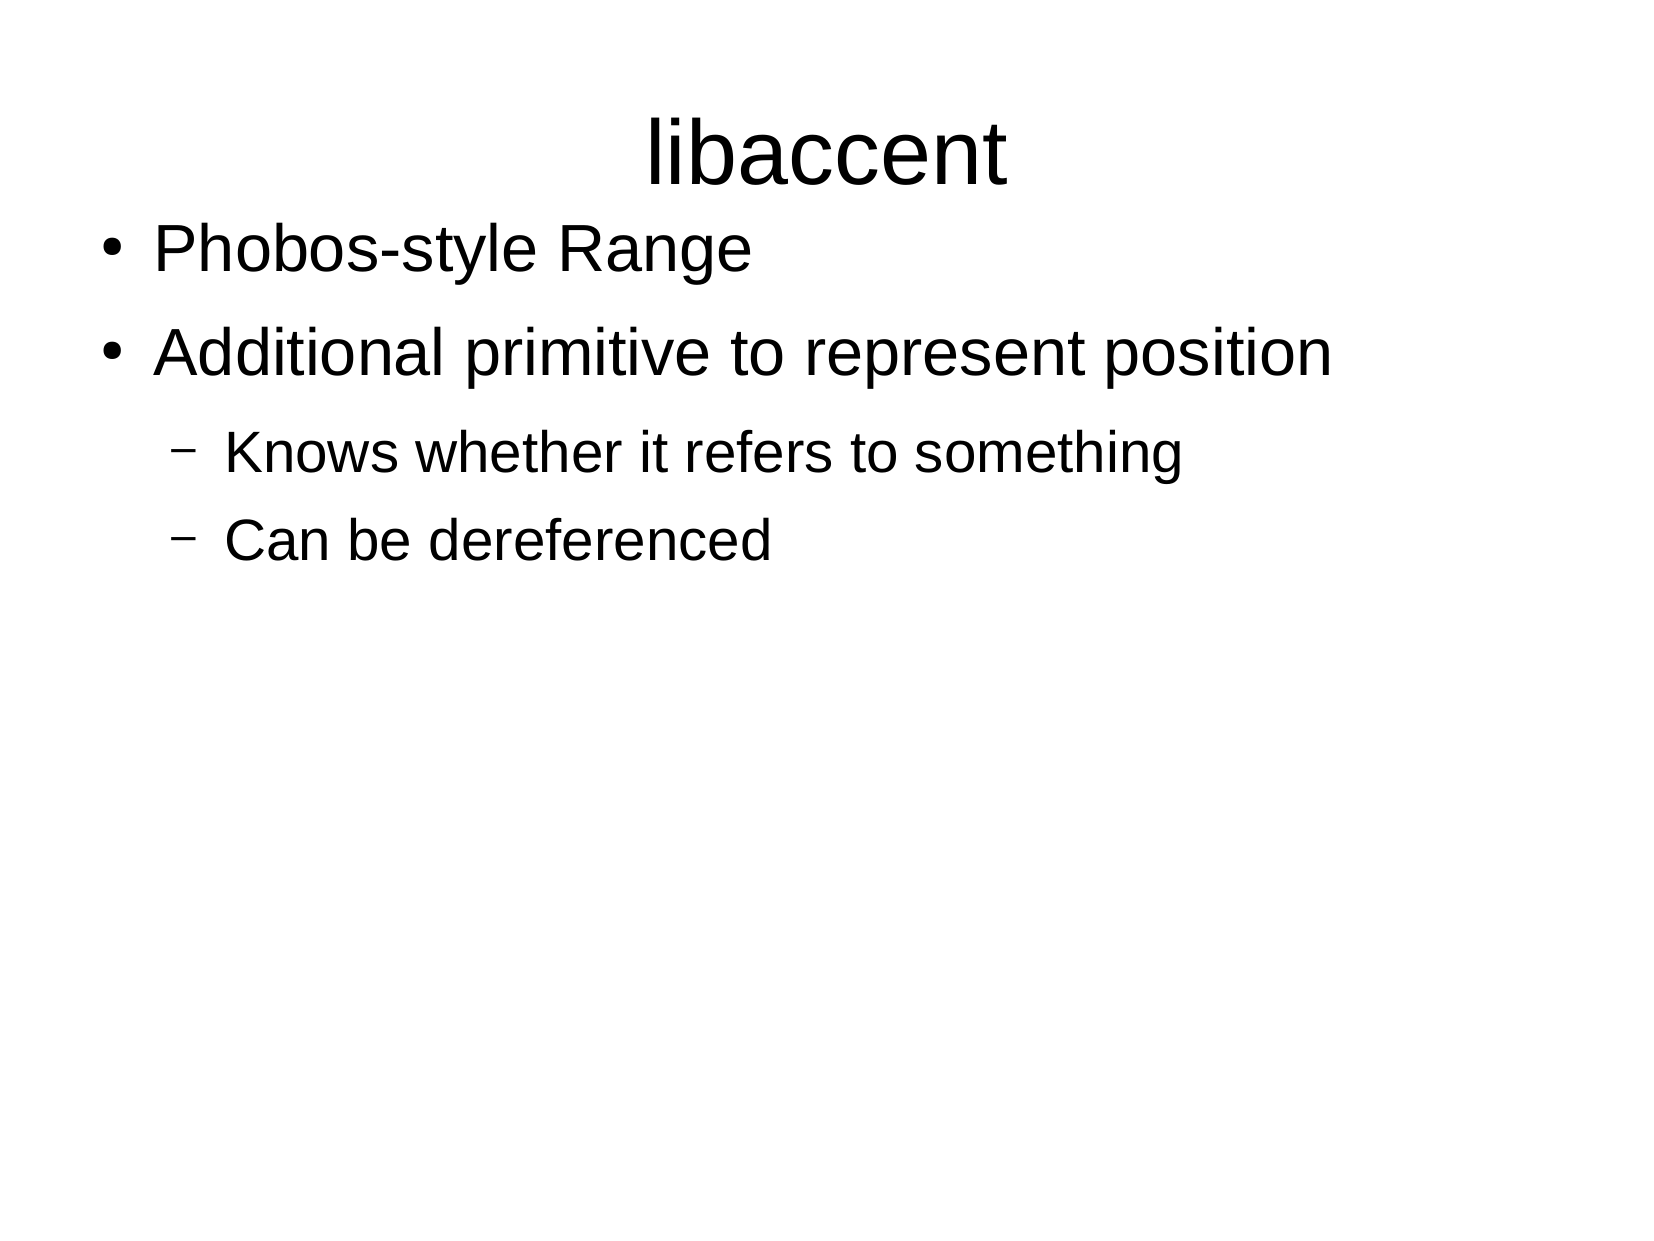

# libaccent
Phobos-style Range
Additional primitive to represent position
Knows whether it refers to something
Can be dereferenced